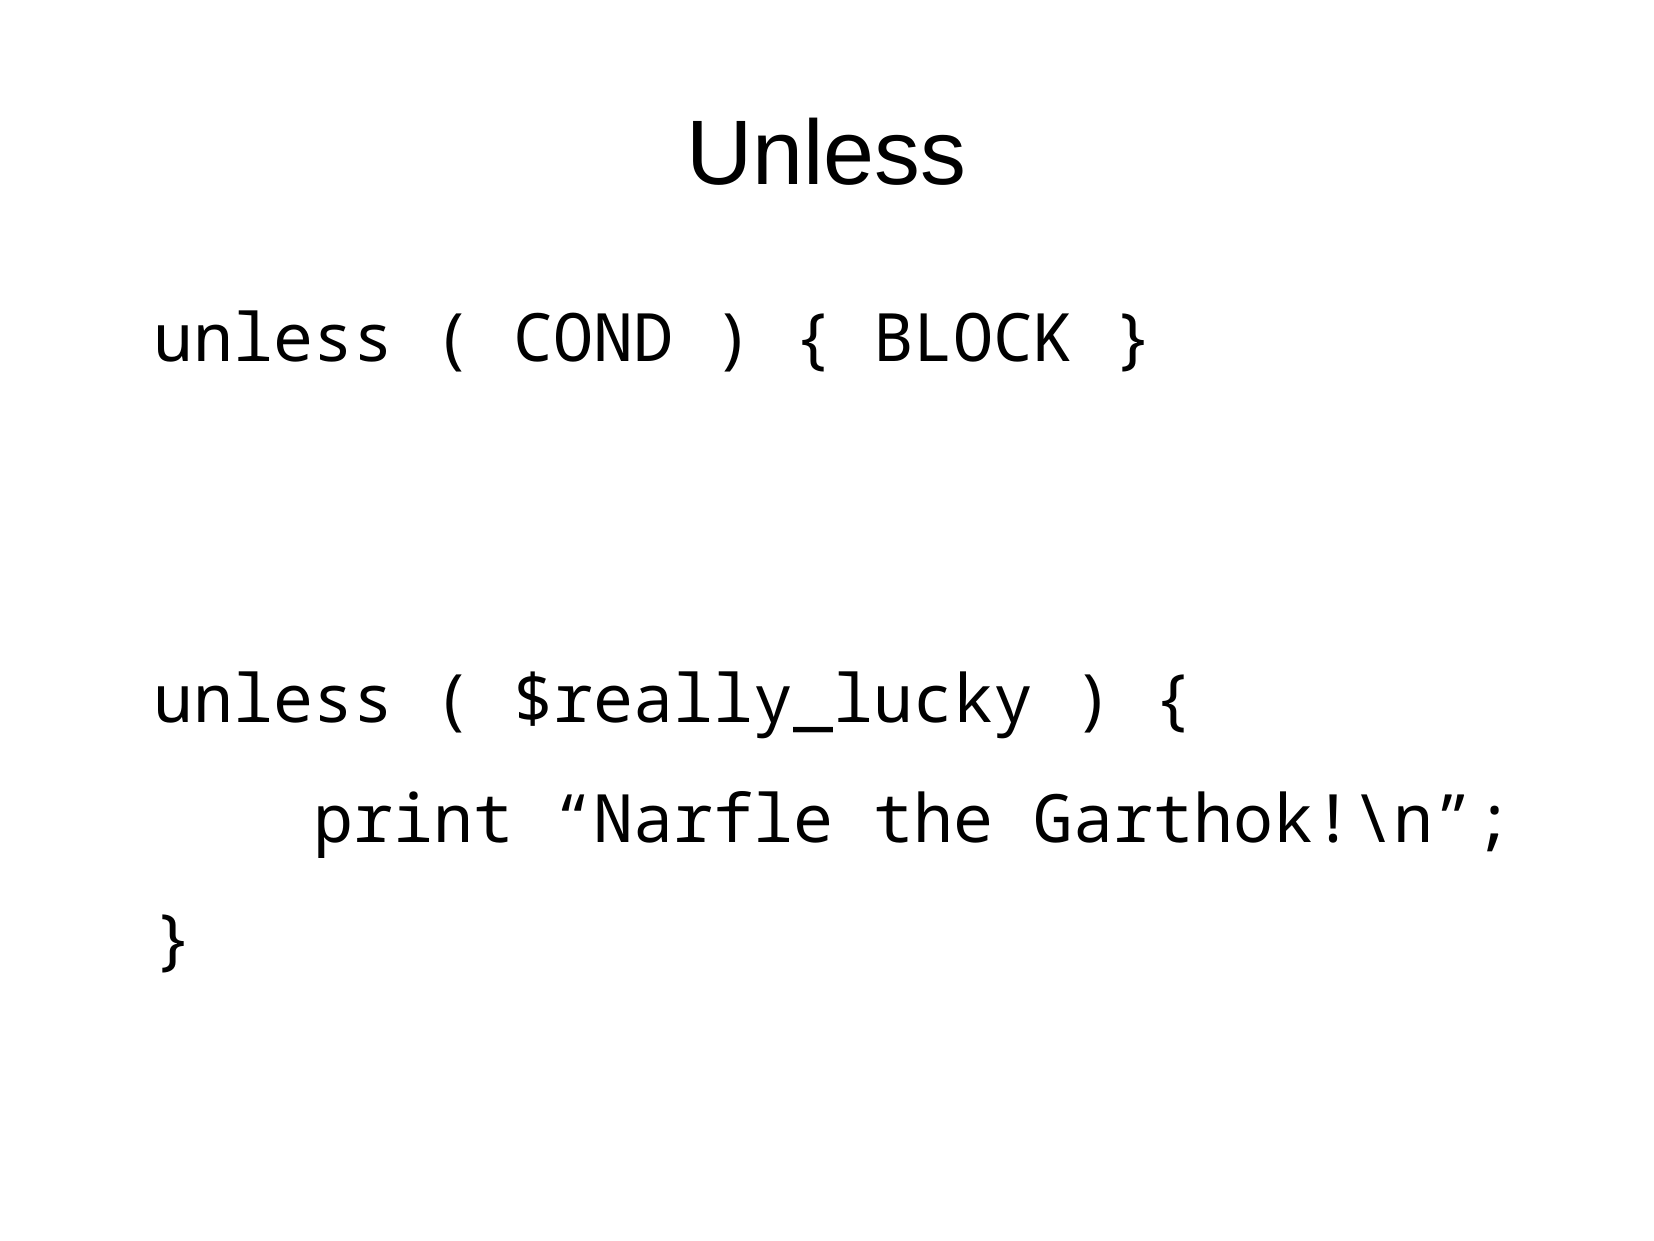

# Unless
unless ( COND ) { BLOCK }
unless ( $really_lucky ) {
 print “Narfle the Garthok!\n”;
}